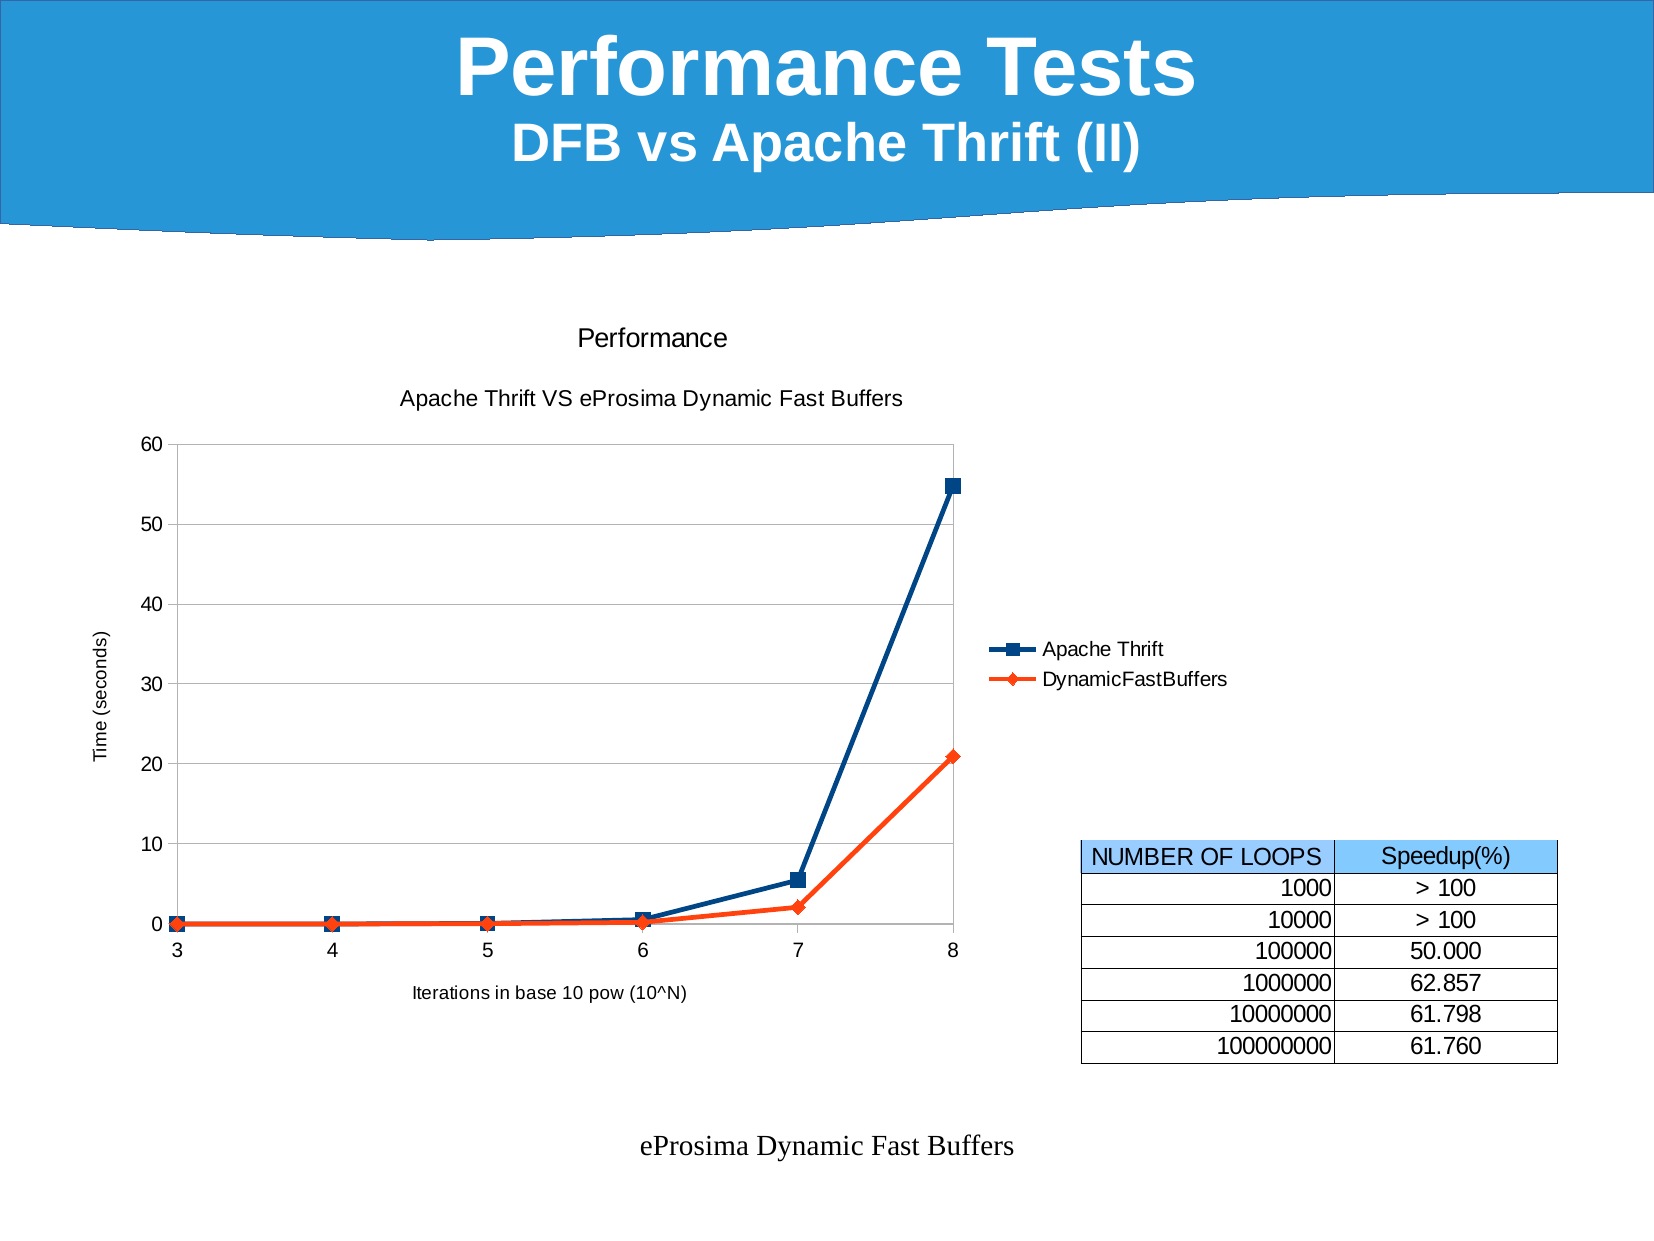

Performance Tests
DFB vs Apache Thrift (II)
### Chart: Performance
Apache Thrift VS eProsima Dynamic Fast Buffers
| Category | Apache Thrift | DynamicFastBuffers |
|---|---|---|
| 3 | 0.0 | 0.0 |
| 4 | 0.0 | 0.0 |
| 5 | 0.0624 | 0.0312 |
| 6 | 0.546003 | 0.202801 |
| 7 | 5.472035 | 2.090413 |
| 8 | 54.787551 | 20.950934 |
eProsima Dynamic Fast Buffers